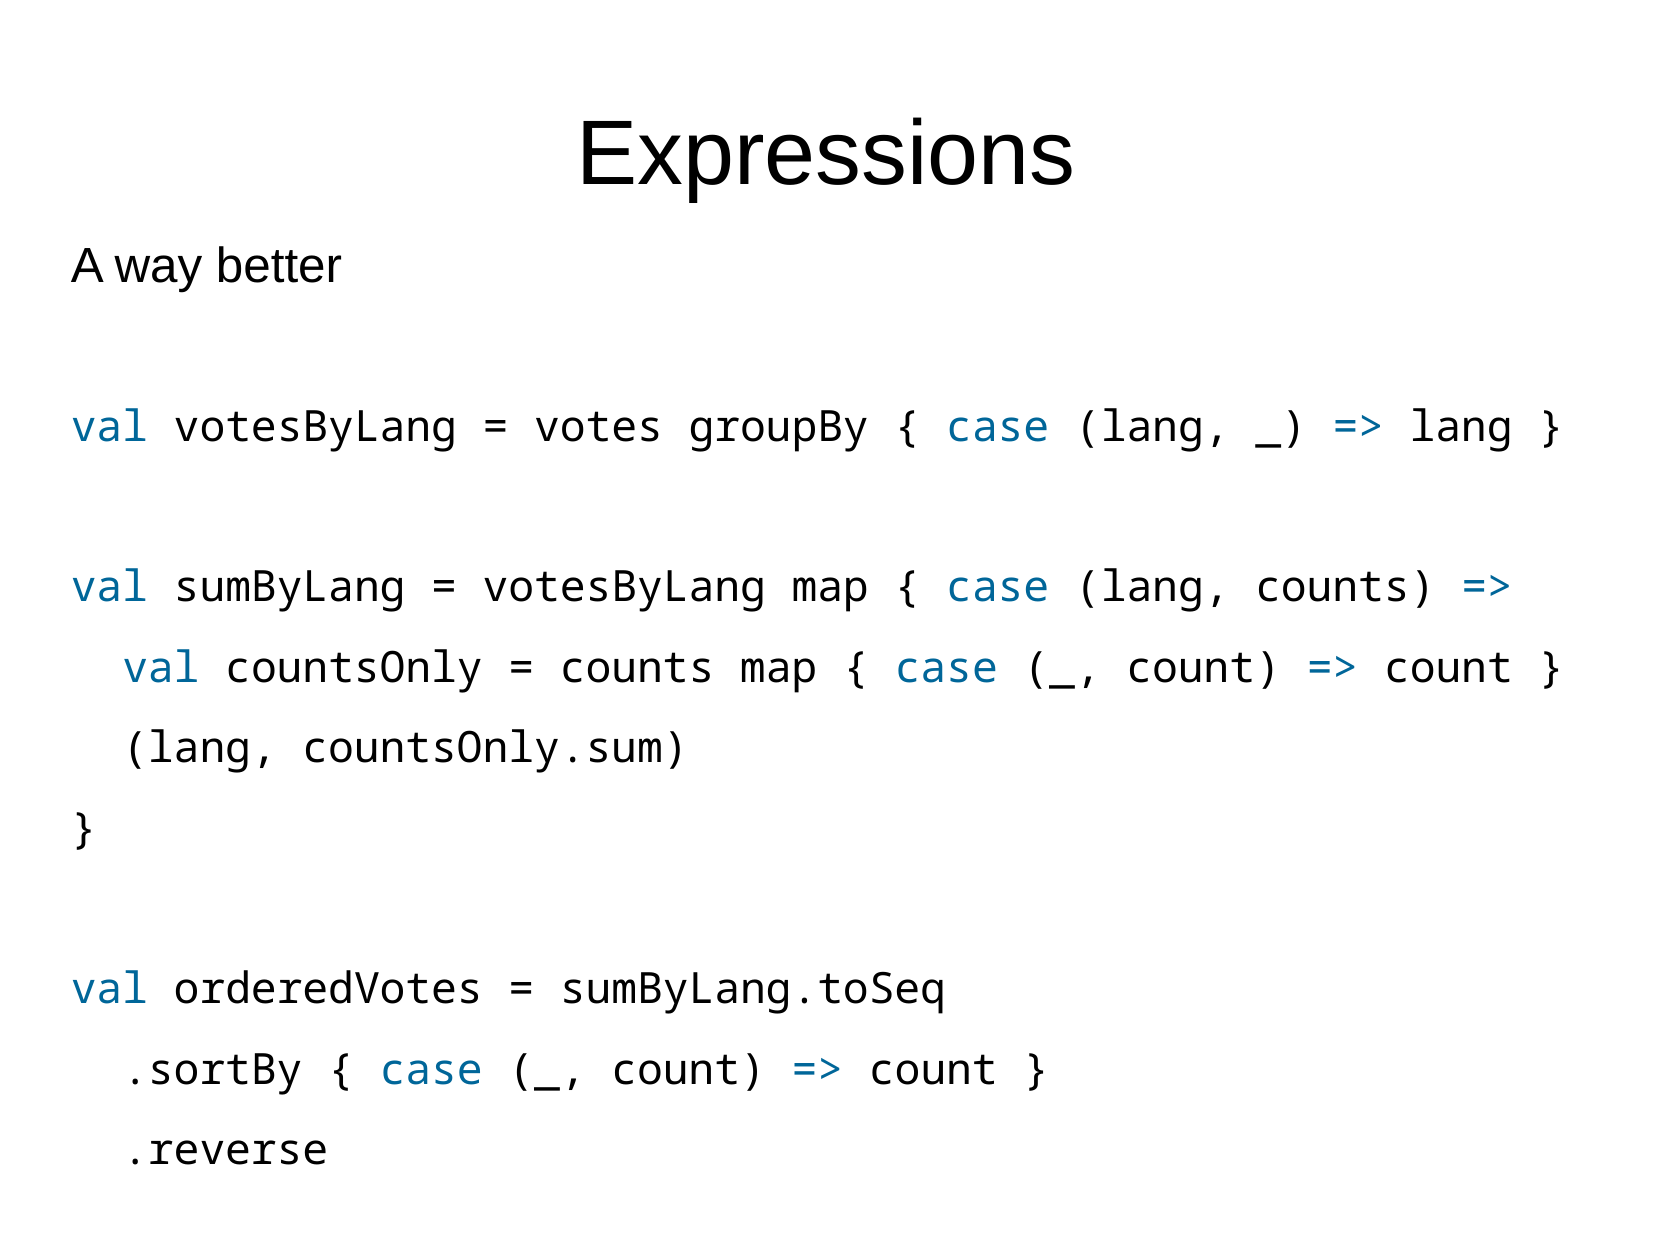

# Expressions
A way better
val votesByLang = votes groupBy { case (lang, _) => lang }
val sumByLang = votesByLang map { case (lang, counts) =>
 val countsOnly = counts map { case (_, count) => count }
 (lang, countsOnly.sum)
}
val orderedVotes = sumByLang.toSeq
 .sortBy { case (_, count) => count }
 .reverse